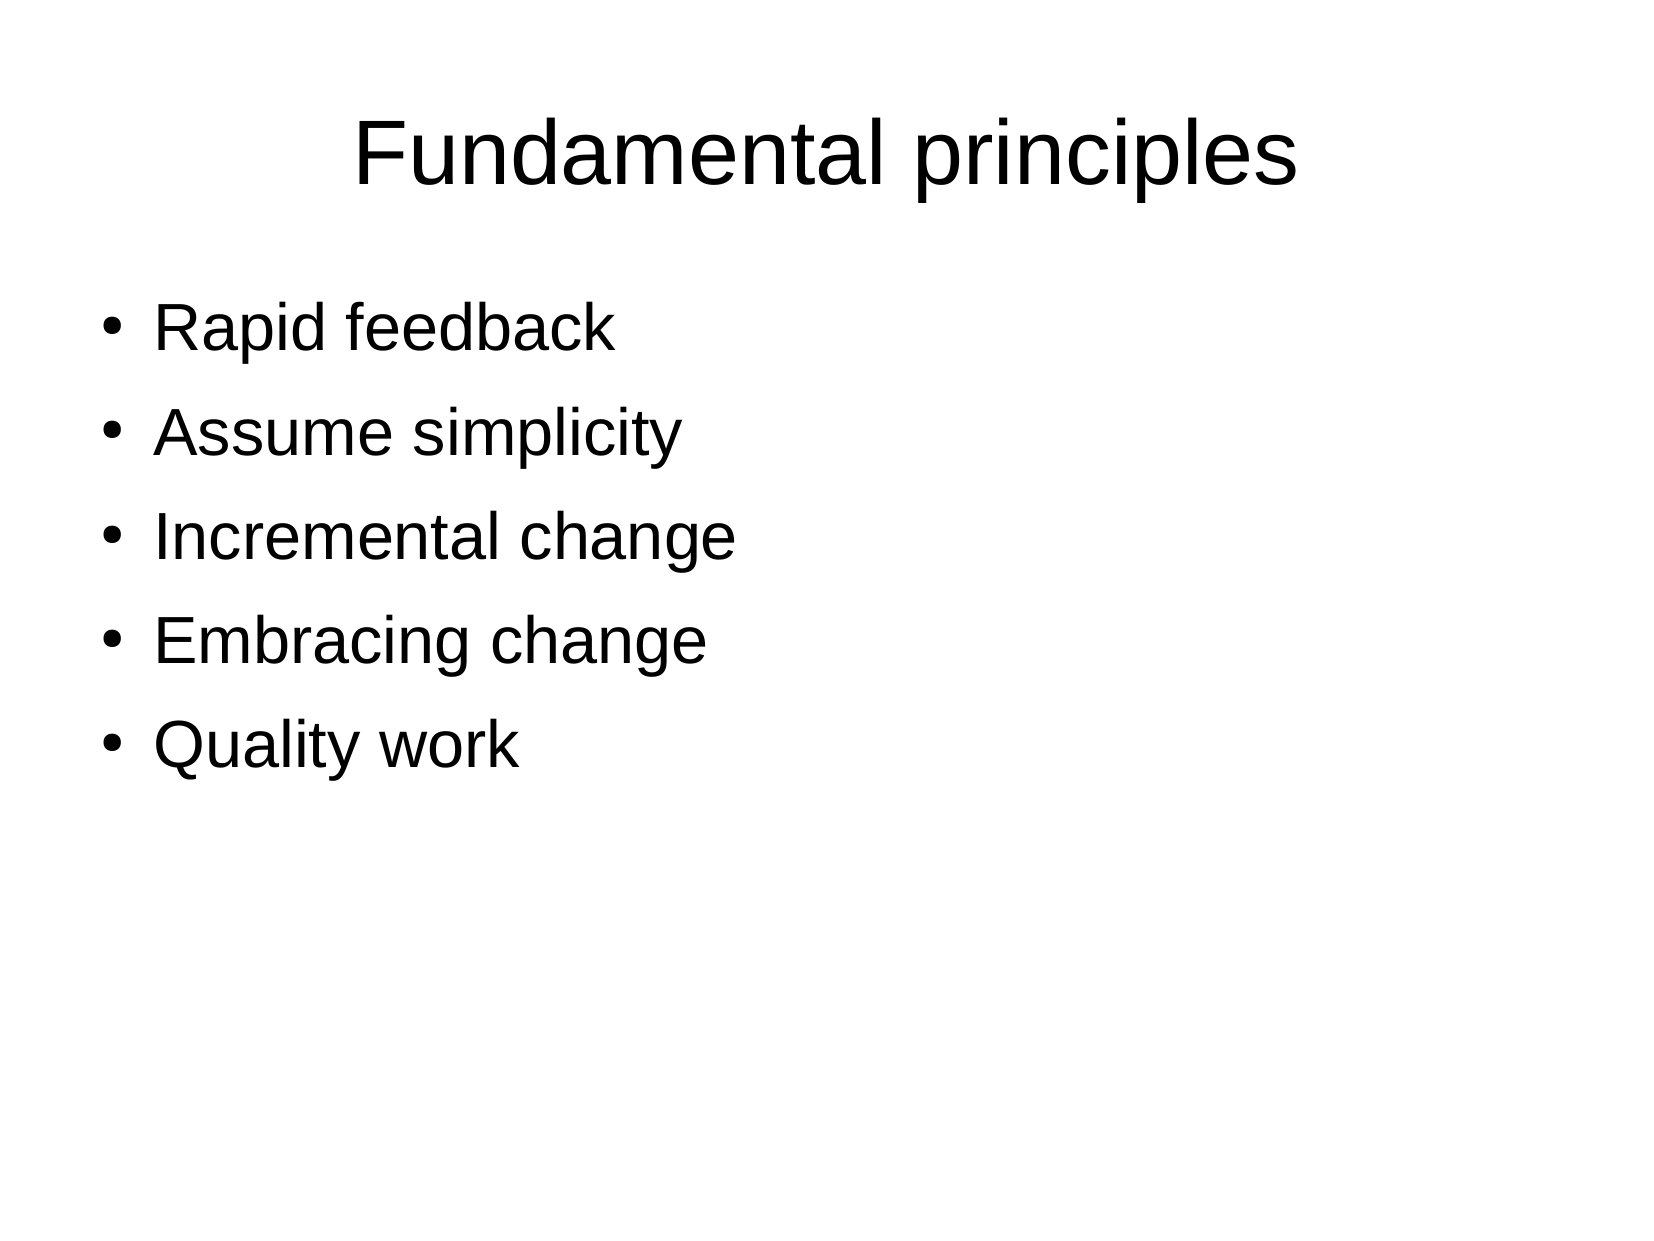

# Fundamental principles
Rapid feedback
Assume simplicity
Incremental change
Embracing change
Quality work